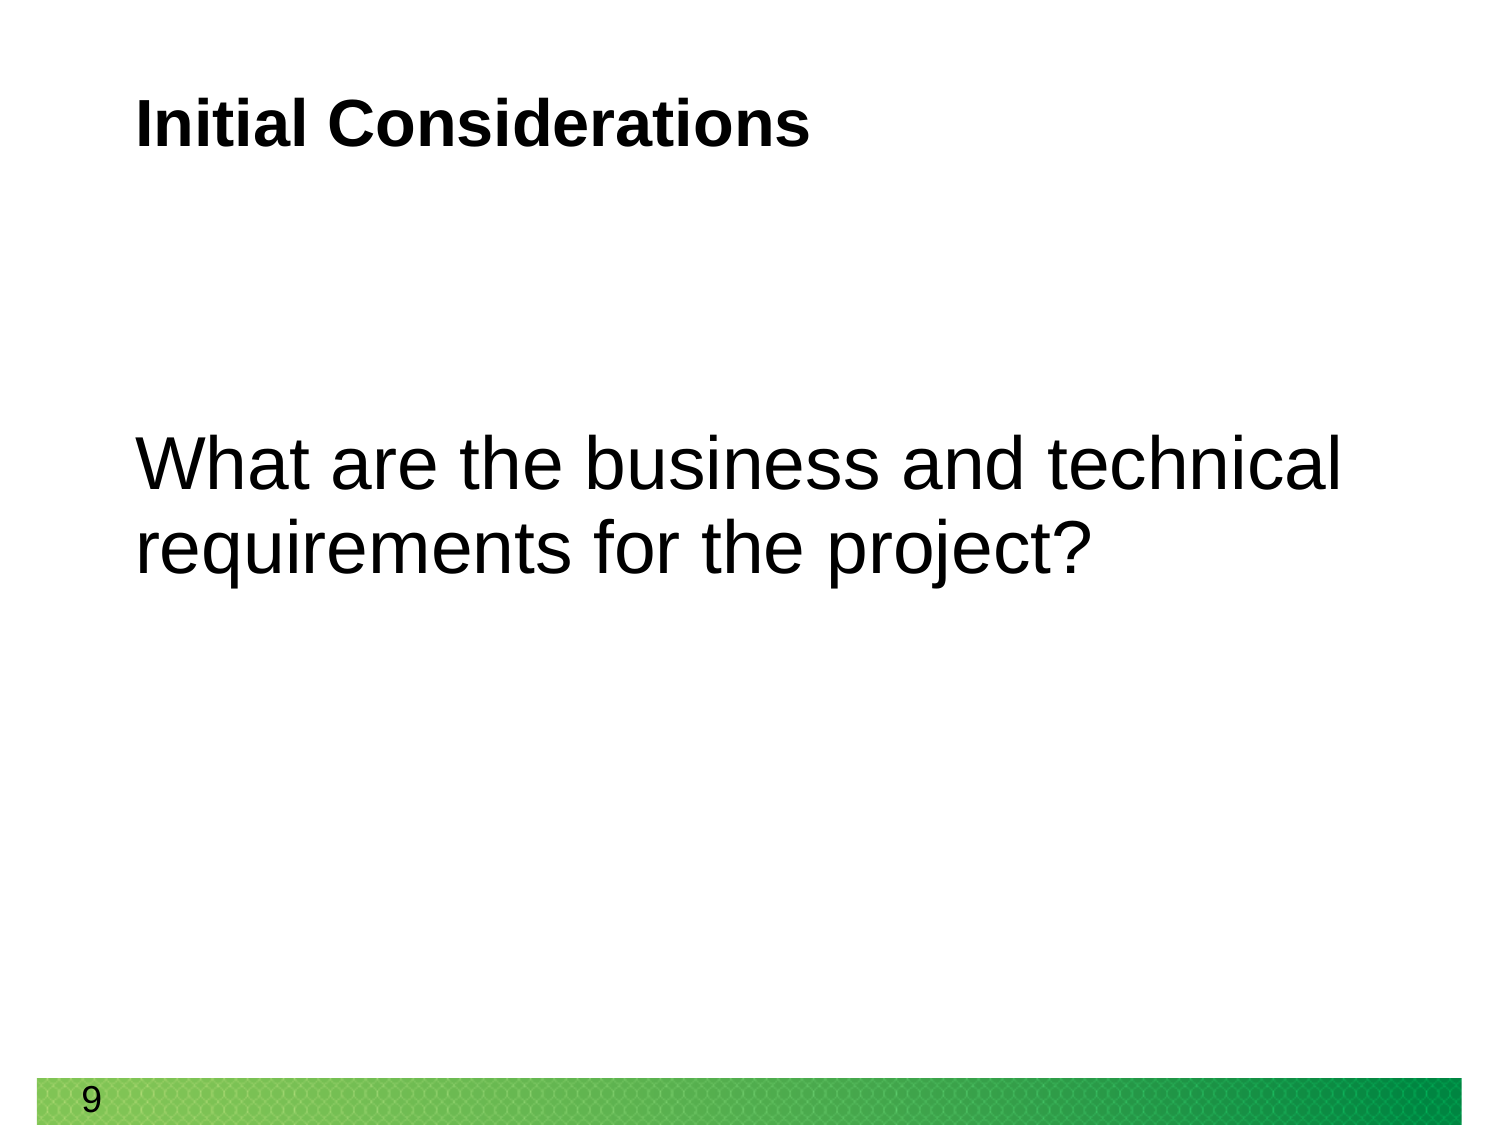

# Initial Considerations
What are the business and technical requirements for the project?